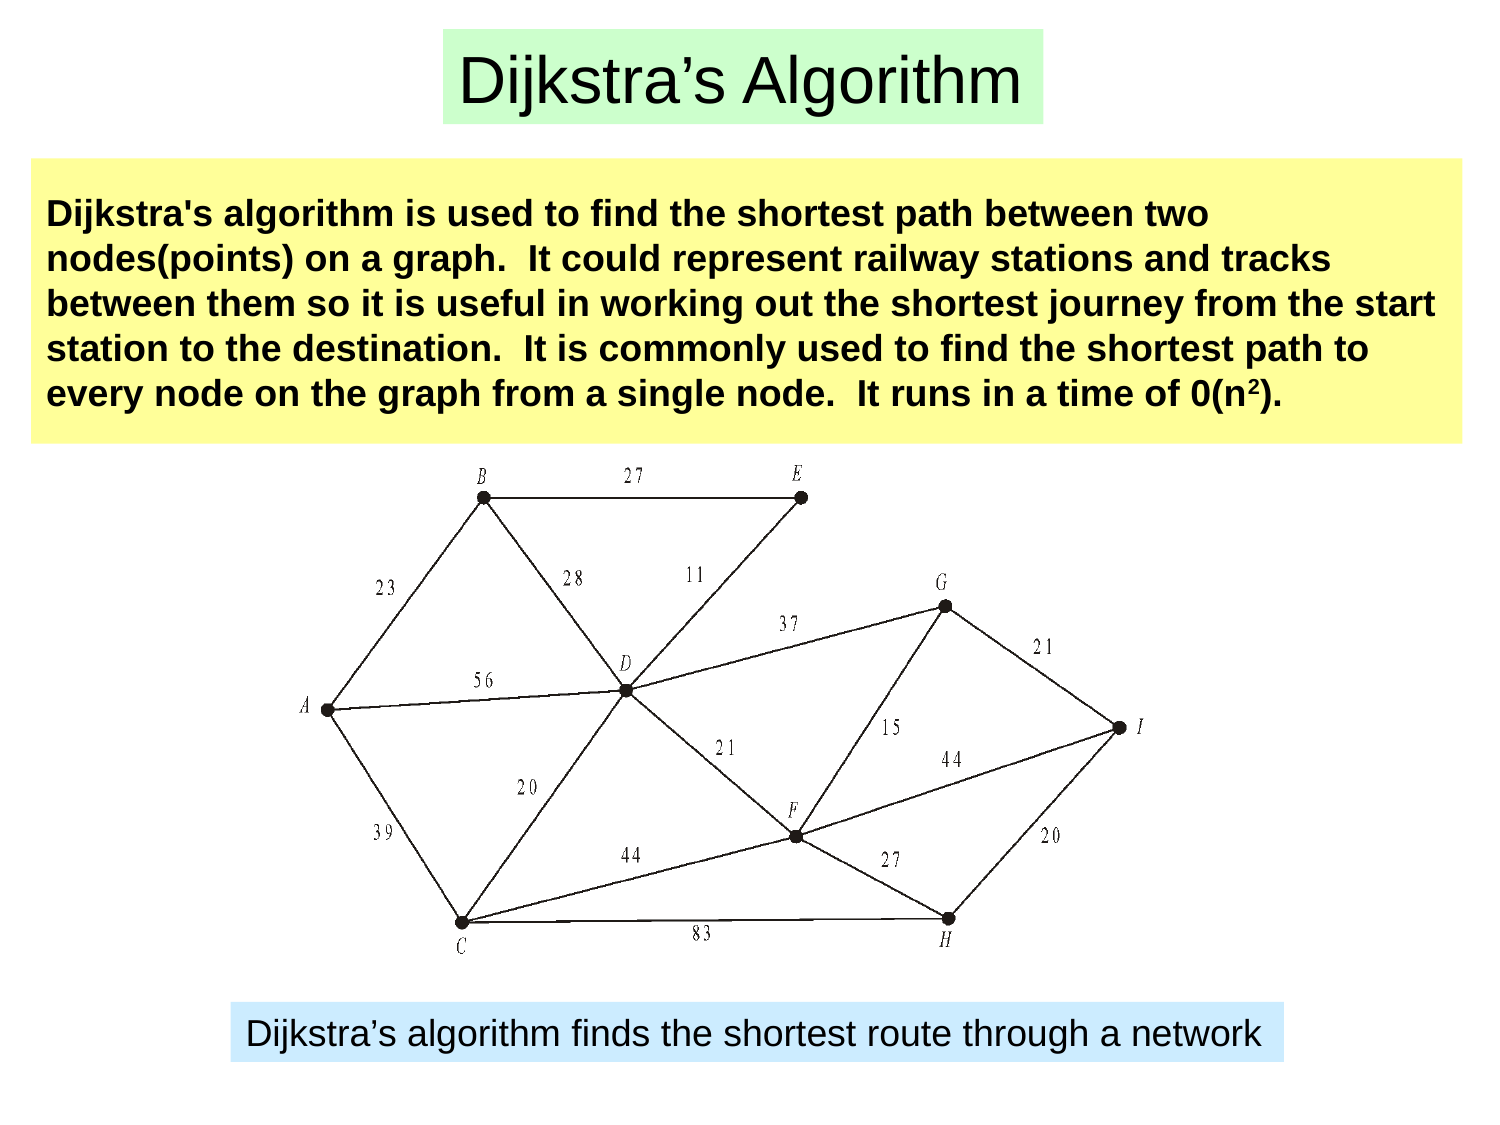

Dijkstra’s Algorithm
Dijkstra's algorithm is used to find the shortest path between two nodes(points) on a graph. It could represent railway stations and tracks between them so it is useful in working out the shortest journey from the start station to the destination. It is commonly used to find the shortest path to every node on the graph from a single node. It runs in a time of 0(n2).
(2)
Dijkstra’s algorithm finds the shortest route through a network